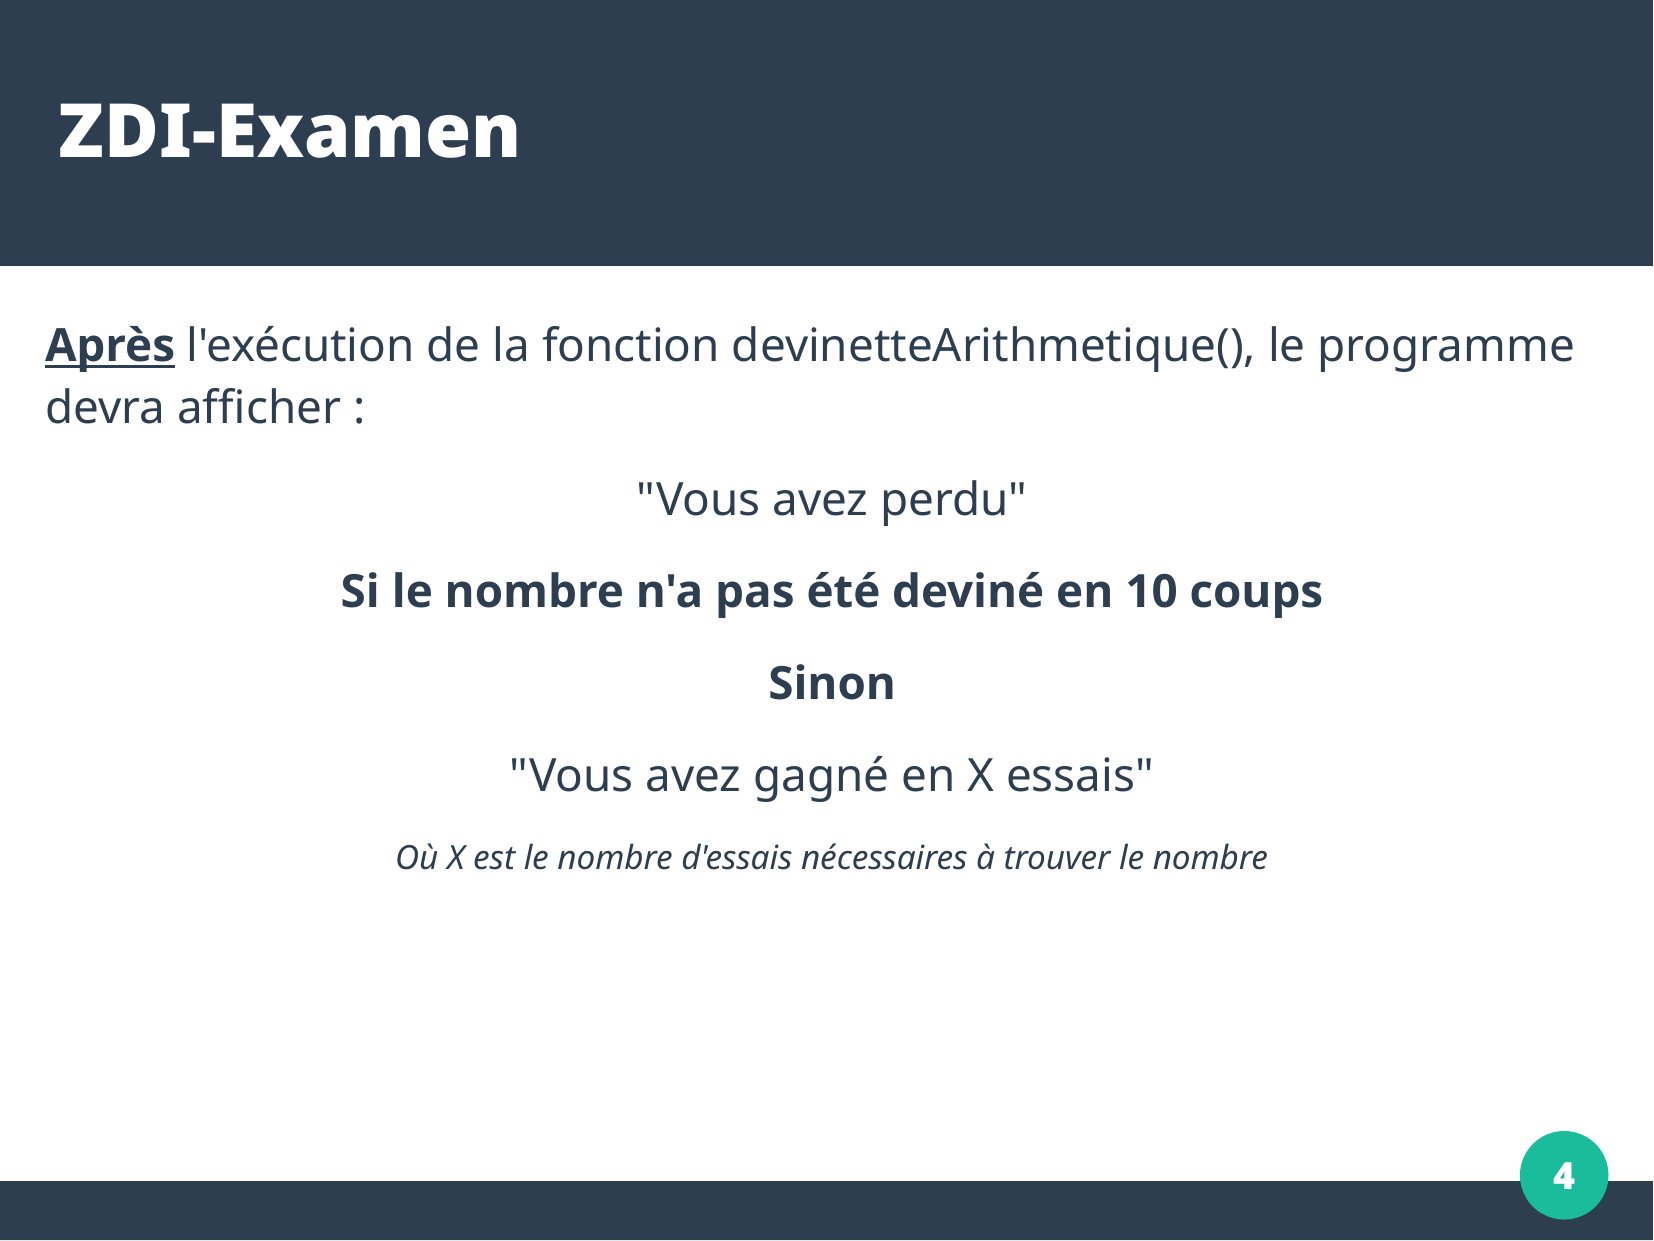

# ZDI-Examen
Après l'exécution de la fonction devinetteArithmetique(), le programme devra afficher :
"Vous avez perdu"
Si le nombre n'a pas été deviné en 10 coups
Sinon
"Vous avez gagné en X essais"
Où X est le nombre d'essais nécessaires à trouver le nombre
4